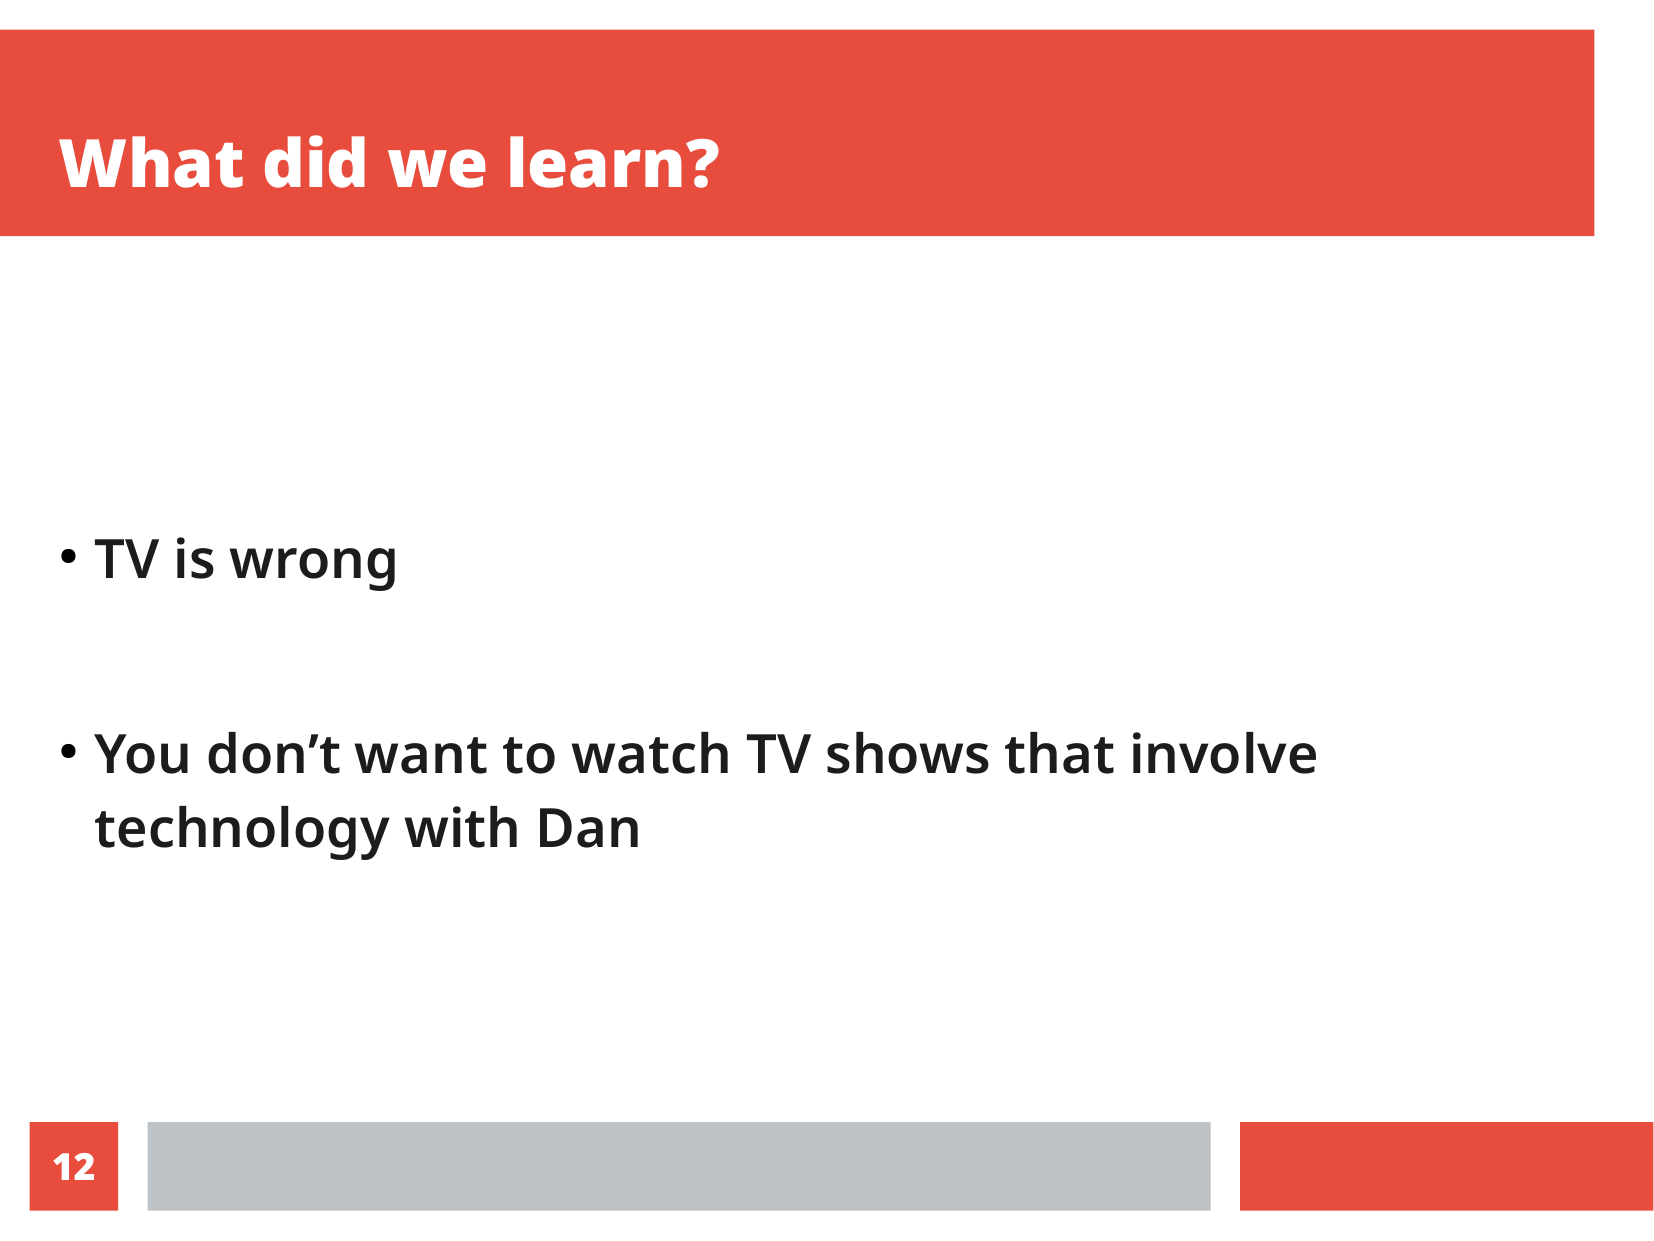

# What did we learn?
TV is wrong
You don’t want to watch TV shows that involve technology with Dan
12